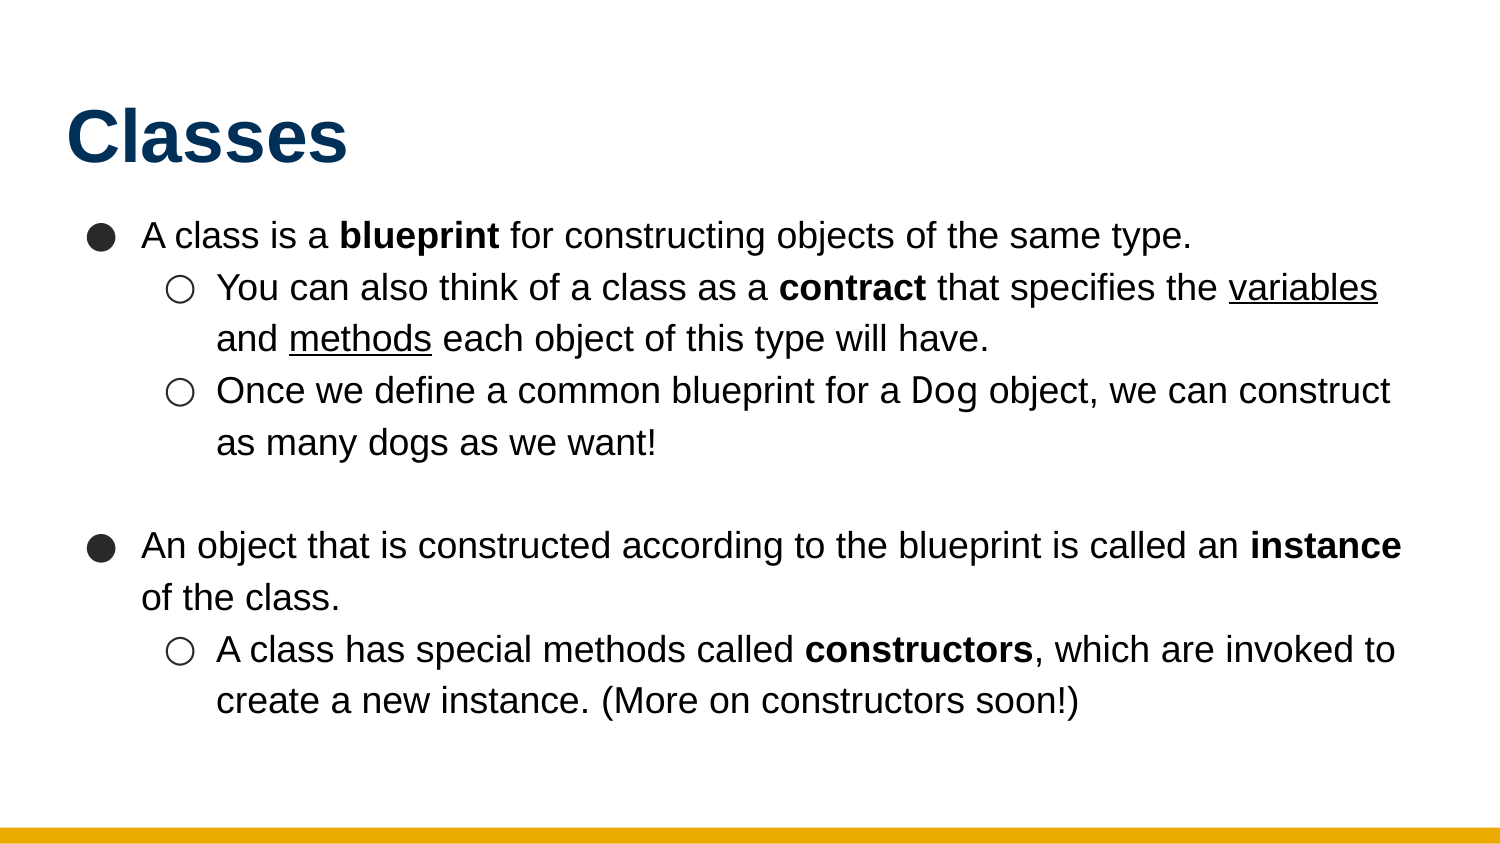

# Classes
A class is a blueprint for constructing objects of the same type.
You can also think of a class as a contract that specifies the variables and methods each object of this type will have.
Once we define a common blueprint for a Dog object, we can construct as many dogs as we want!
An object that is constructed according to the blueprint is called an instance of the class.
A class has special methods called constructors, which are invoked to create a new instance. (More on constructors soon!)